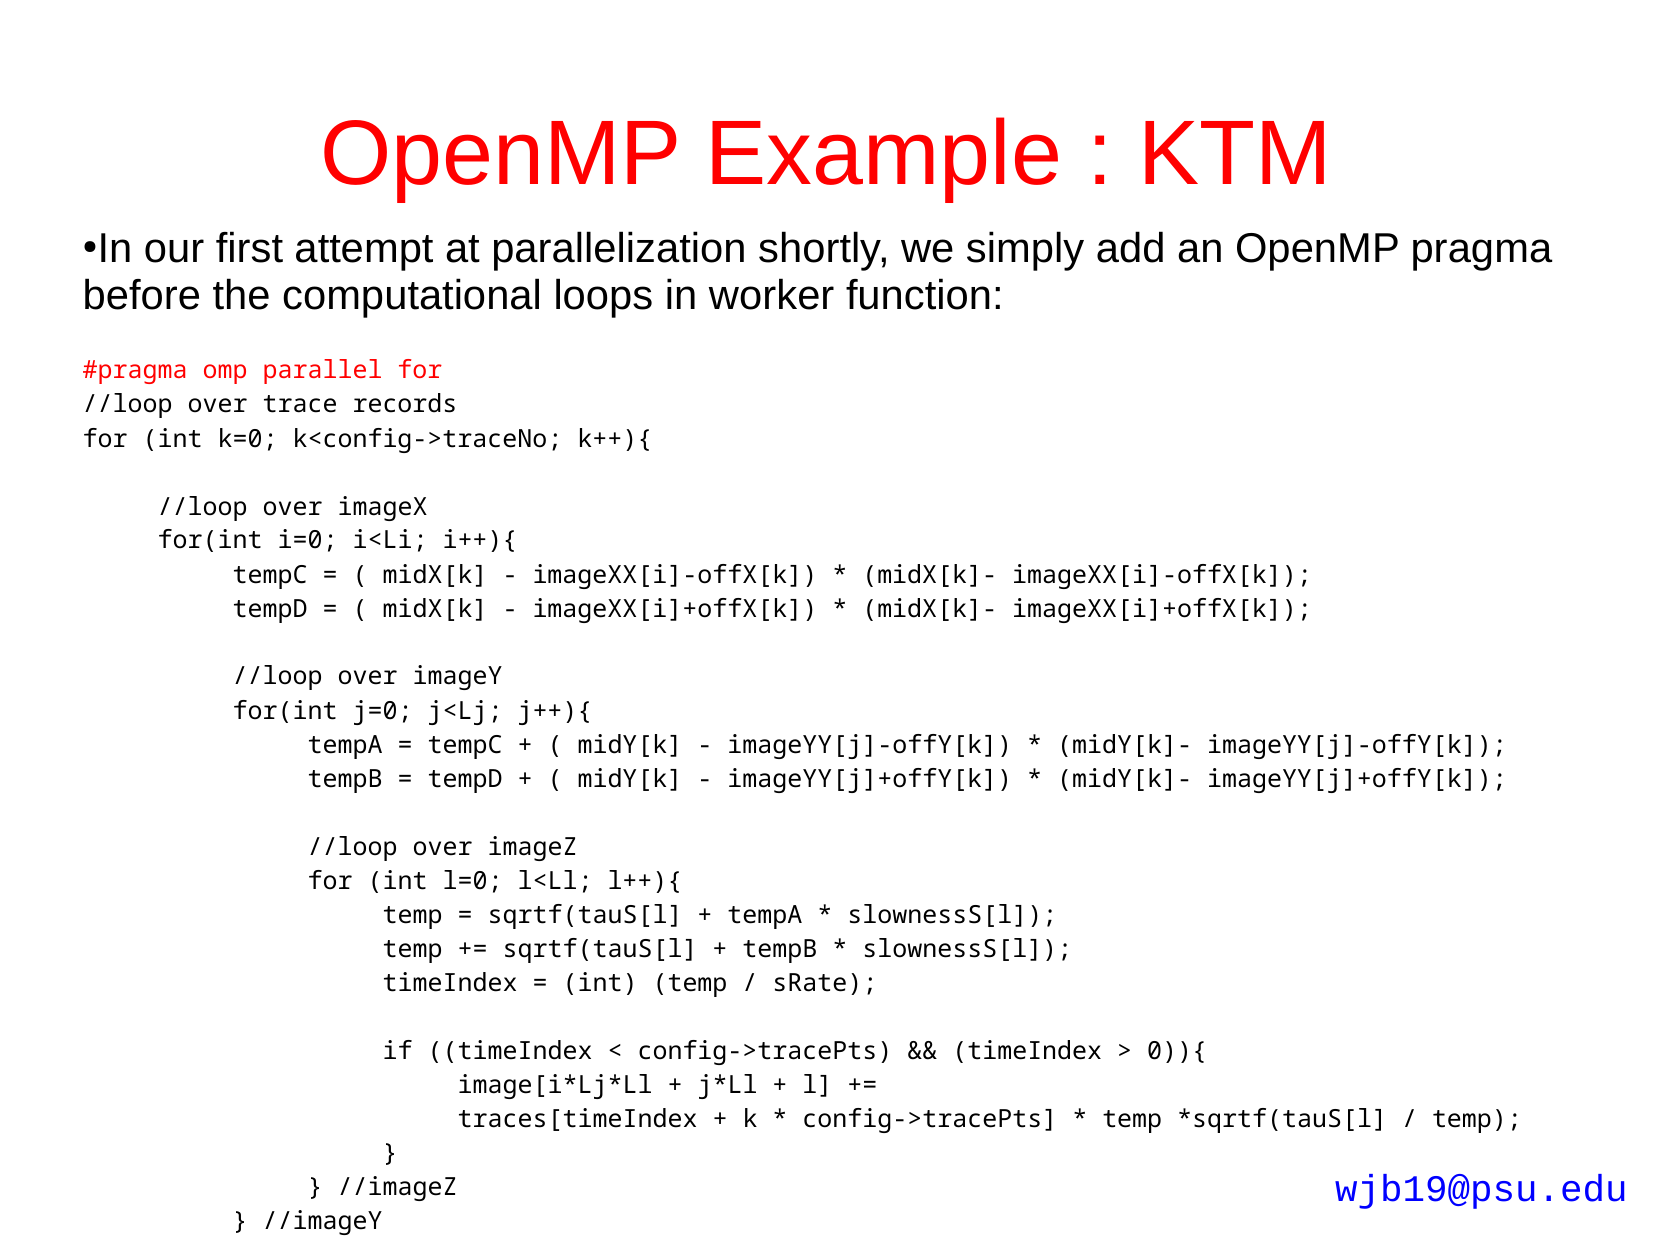

# OpenMP Example : KTM
In our first attempt at parallelization shortly, we simply add an OpenMP pragma before the computational loops in worker function:
#pragma omp parallel for
//loop over trace records
for (int k=0; k<config->traceNo; k++){
	//loop over imageX
	for(int i=0; i<Li; i++){
		tempC = ( midX[k] - imageXX[i]-offX[k]) * (midX[k]- imageXX[i]-offX[k]);
 tempD = ( midX[k] - imageXX[i]+offX[k]) * (midX[k]- imageXX[i]+offX[k]);
 //loop over imageY
 for(int j=0; j<Lj; j++){
 	tempA = tempC + ( midY[k] - imageYY[j]-offY[k]) * (midY[k]- imageYY[j]-offY[k]);
 	tempB = tempD + ( midY[k] - imageYY[j]+offY[k]) * (midY[k]- imageYY[j]+offY[k]);
			//loop over imageZ
 for (int l=0; l<Ll; l++){
 	temp = sqrtf(tauS[l] + tempA * slownessS[l]);
 temp += sqrtf(tauS[l] + tempB * slownessS[l]);
 timeIndex = (int) (temp / sRate);
 	if ((timeIndex < config->tracePts) && (timeIndex > 0)){
 		image[i*Lj*Ll + j*Ll + l] +=
					traces[timeIndex + k * config->tracePts] * temp *sqrtf(tauS[l] / temp);
 	}
 } //imageZ
 	} //imageY
 	} //imageX
}//input trace records
wjb19@psu.edu